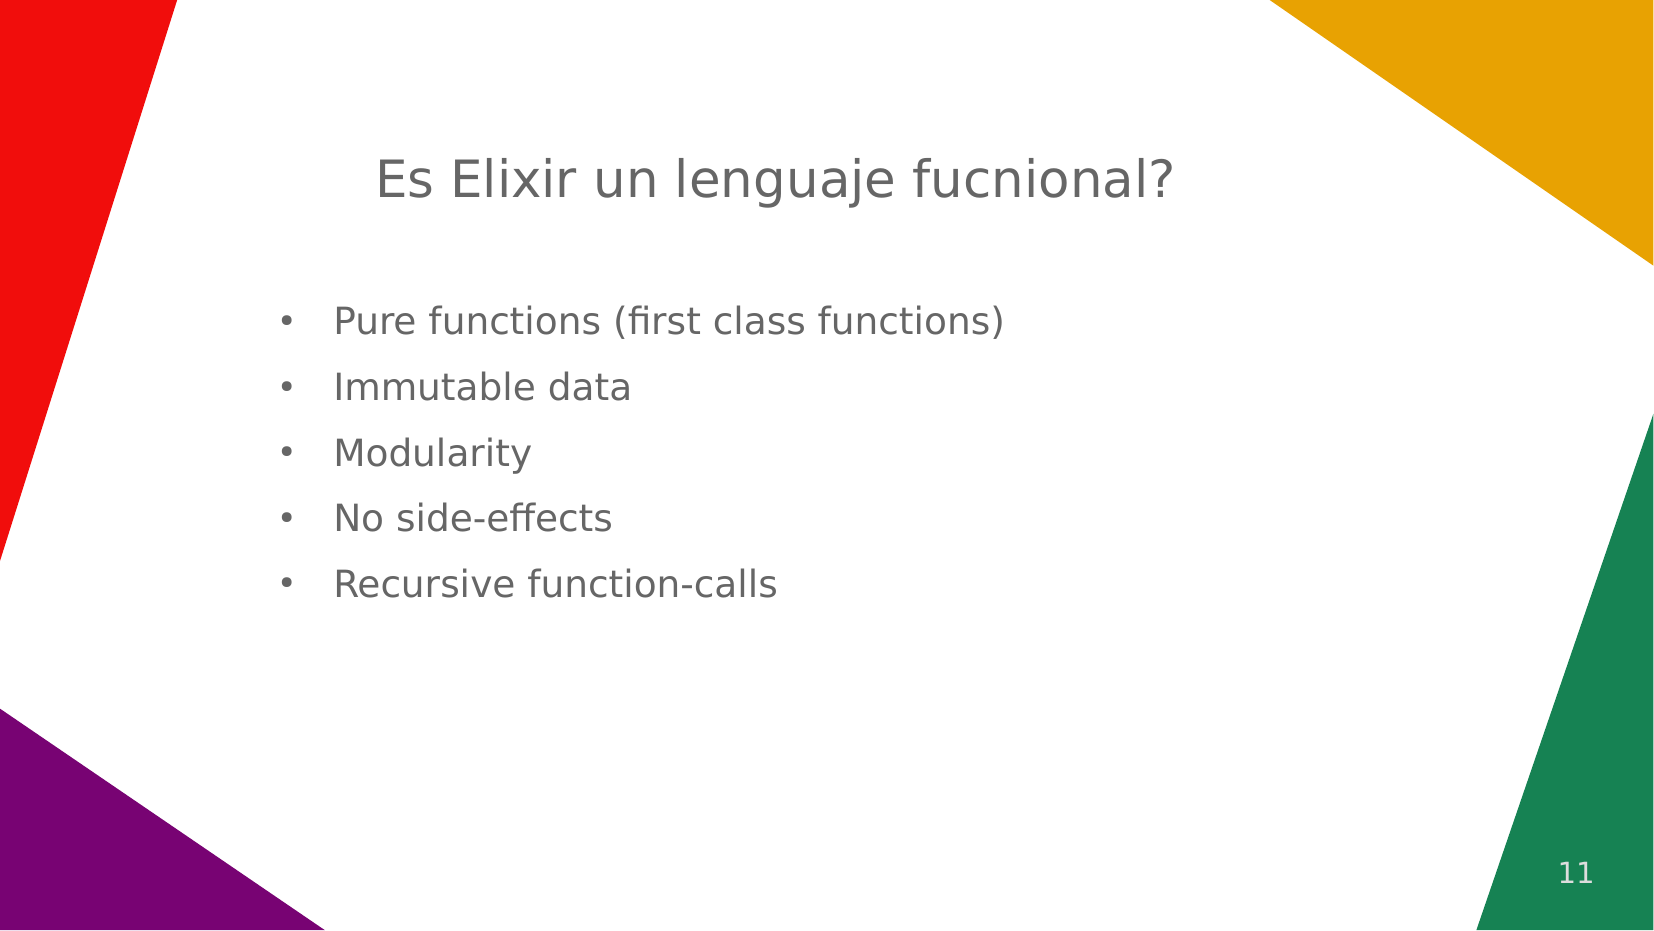

# Es Elixir un lenguaje fucnional?
Pure functions (first class functions)
Immutable data
Modularity
No side-effects
Recursive function-calls
11